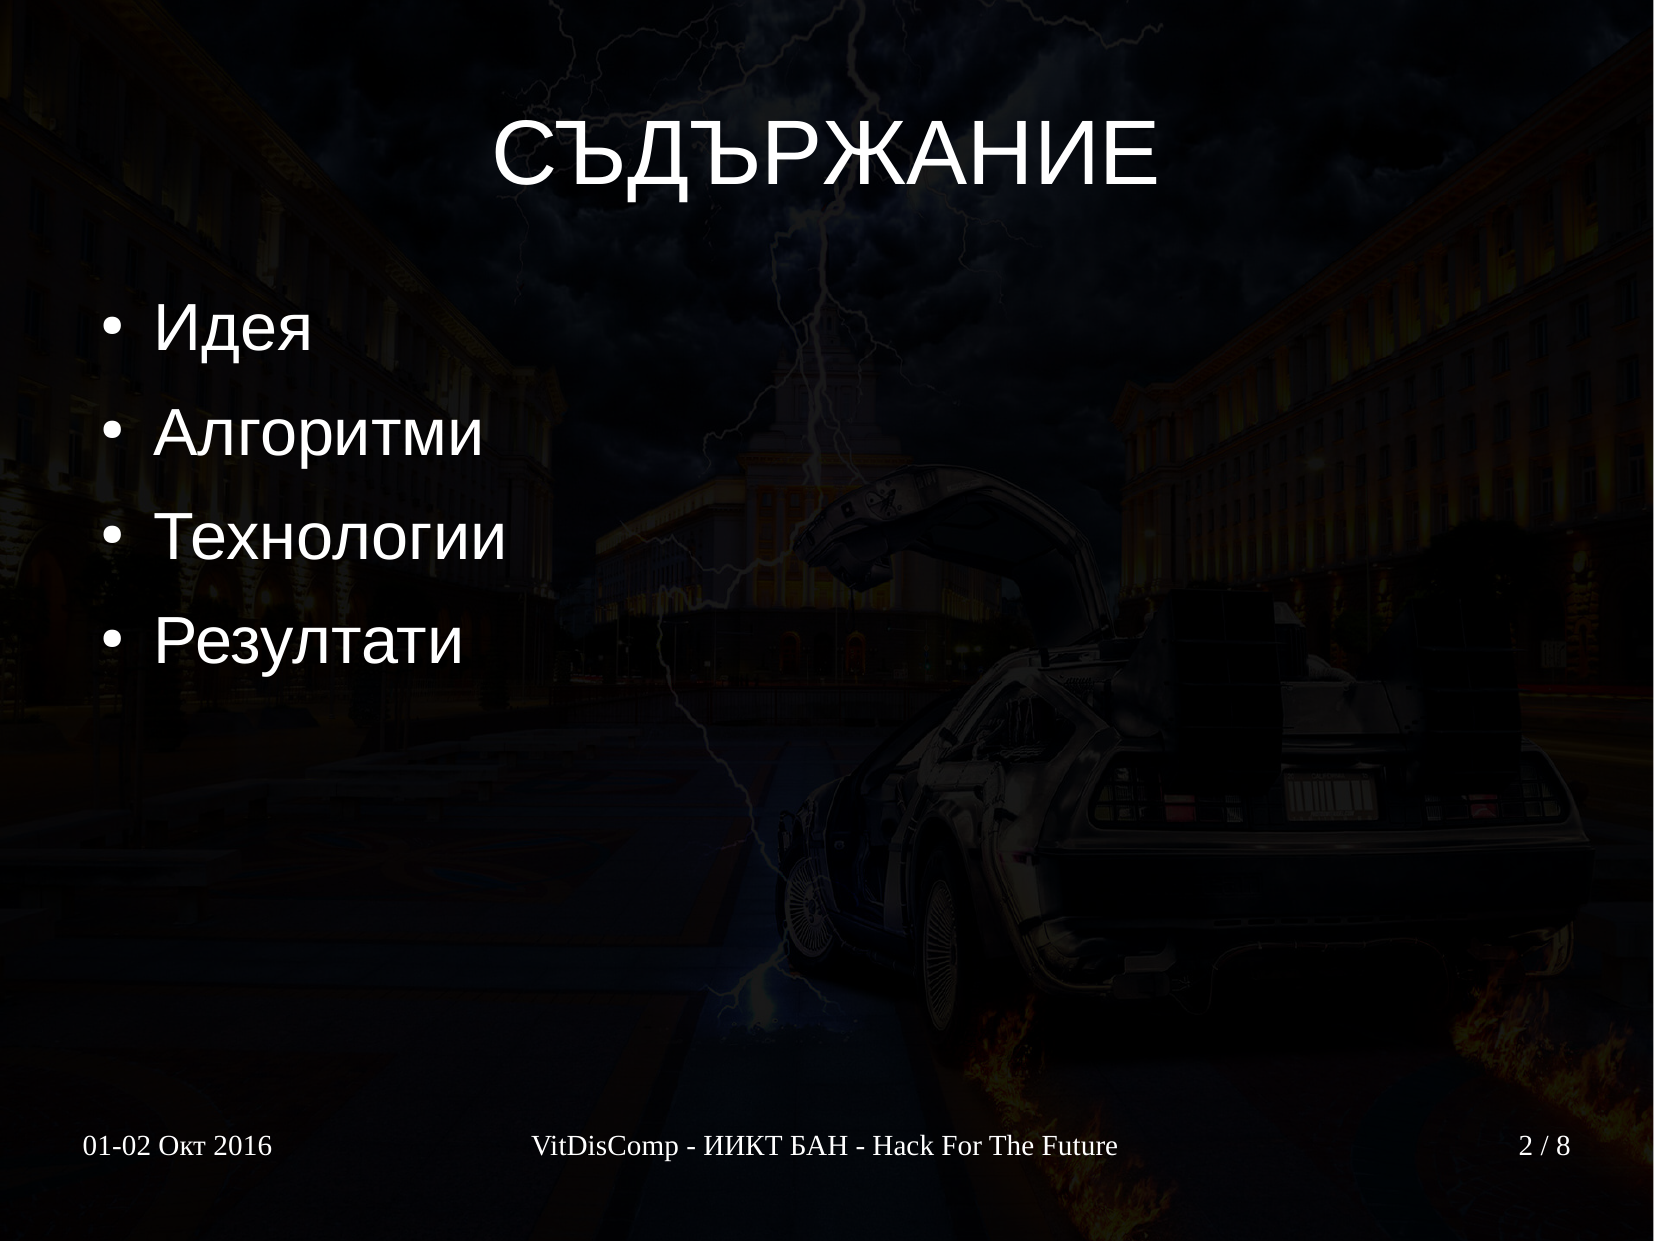

# СЪДЪРЖАНИЕ
Идея
Алгоритми
Технологии
Резултати
01-02 Окт 2016
VitDisComp - ИИКТ БАН - Hack For The Future
2